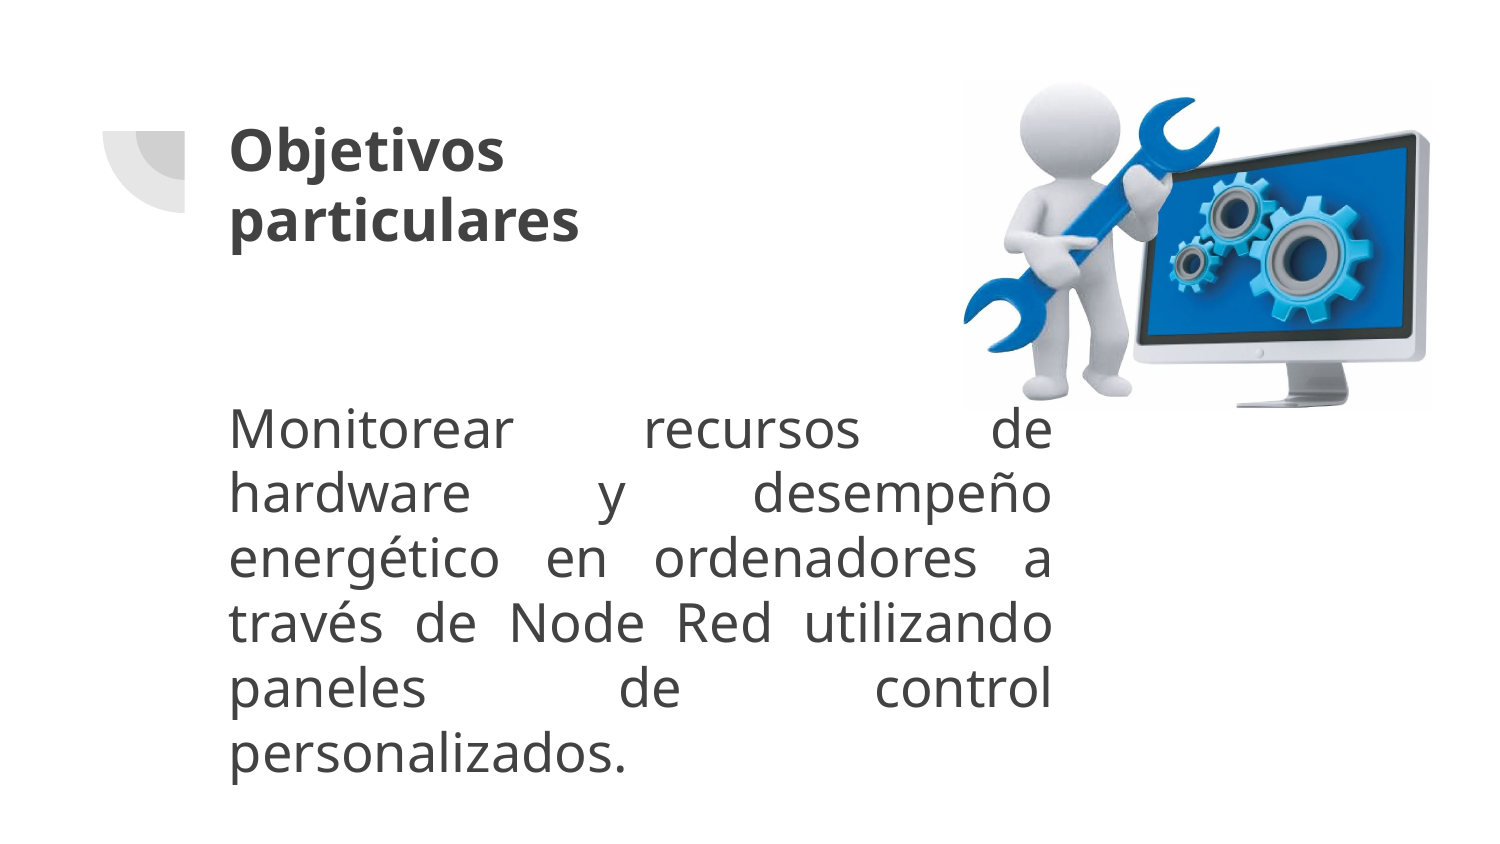

# Objetivos particulares
Monitorear recursos de hardware y desempeño energético en ordenadores a través de Node Red utilizando paneles de control personalizados.